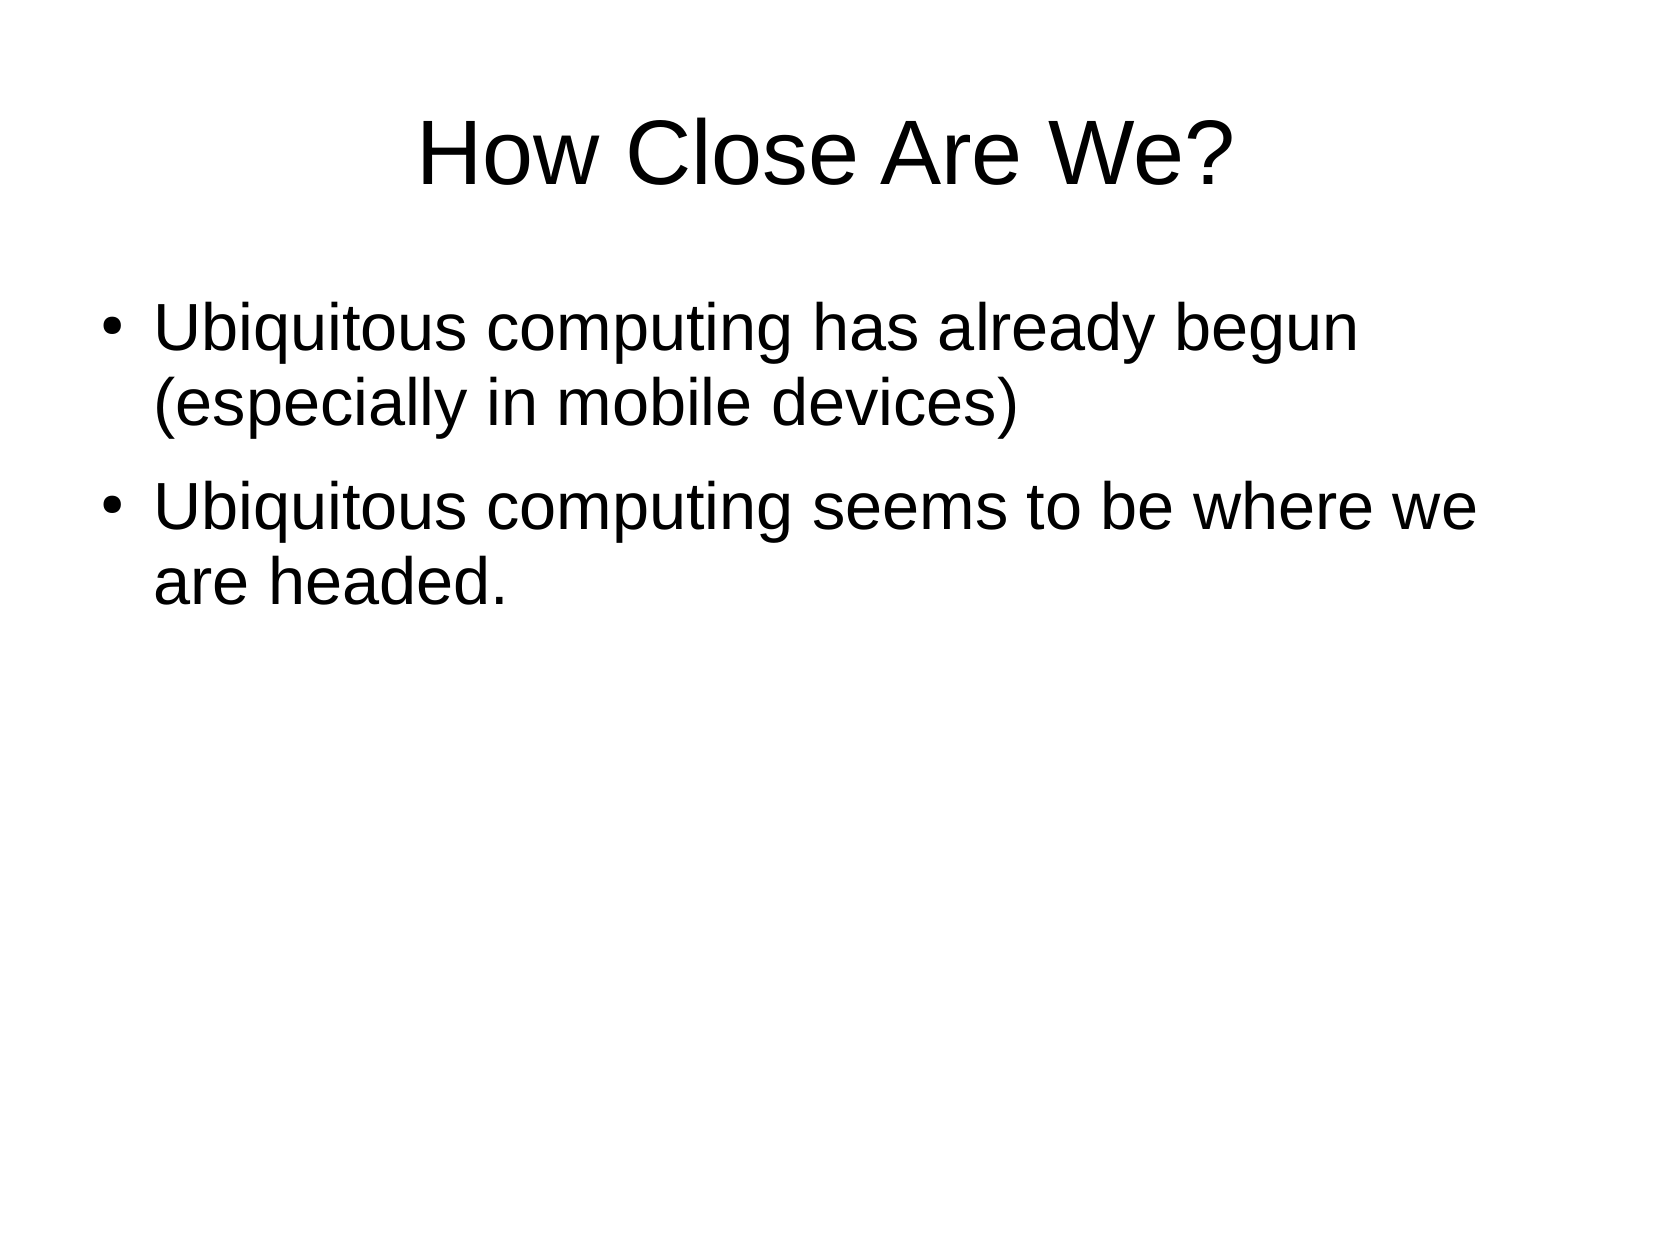

# How Close Are We?
Ubiquitous computing has already begun (especially in mobile devices)
Ubiquitous computing seems to be where we are headed.